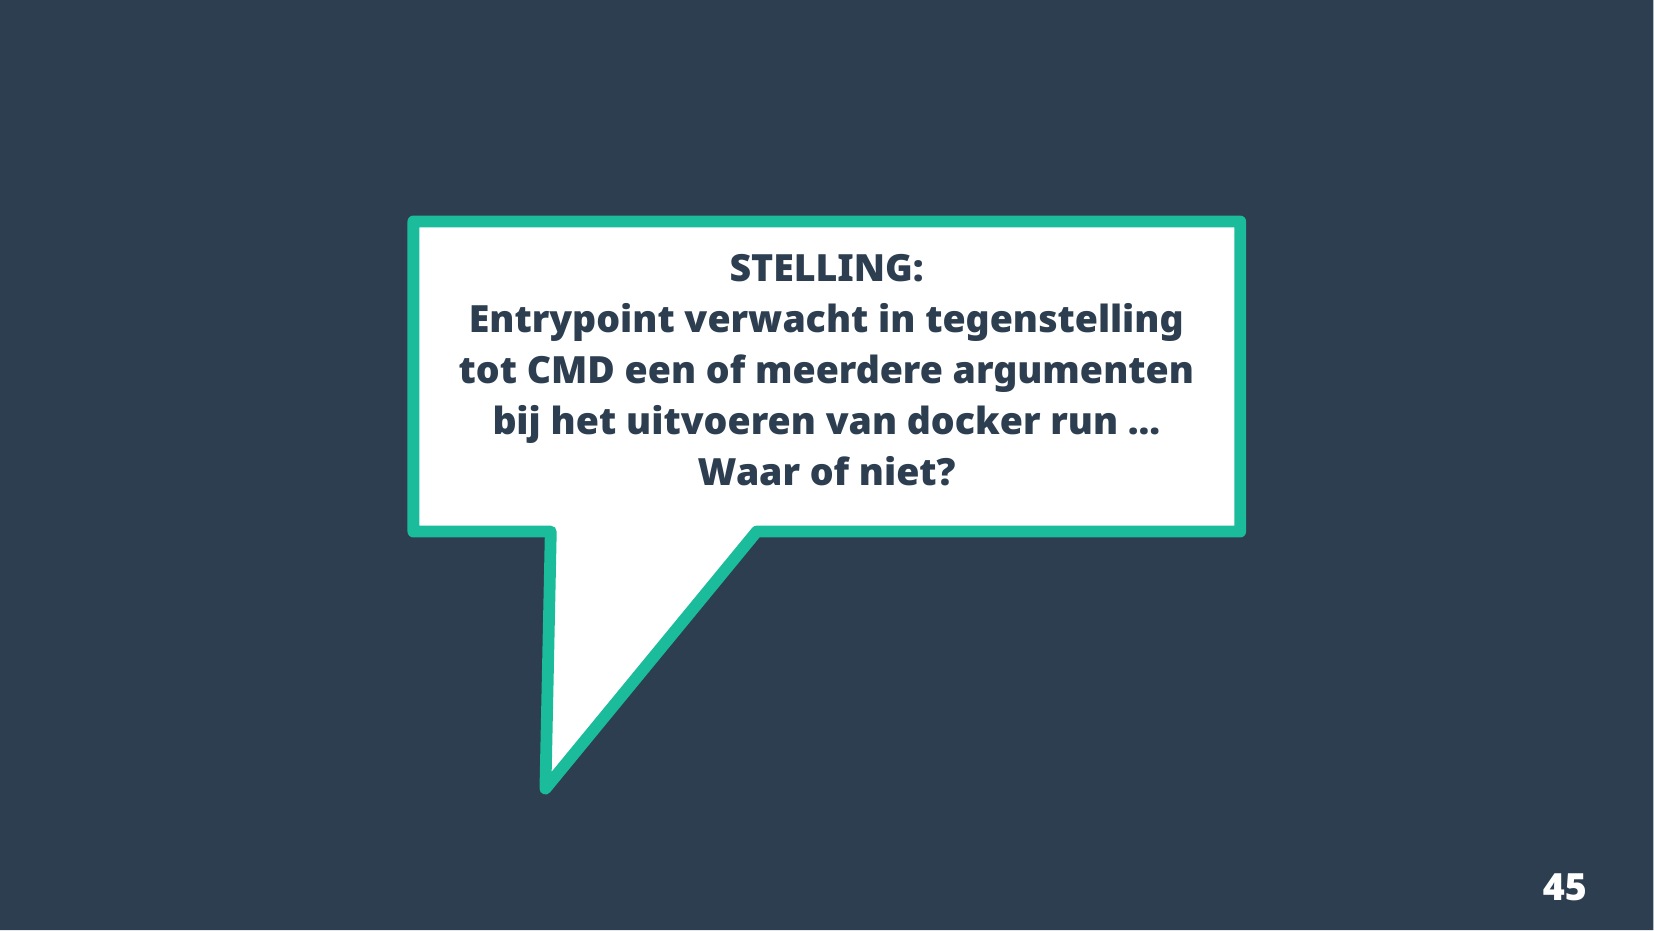

# STELLING: Entrypoint verwacht in tegenstelling tot CMD een of meerdere argumenten bij het uitvoeren van docker run ... Waar of niet?
45